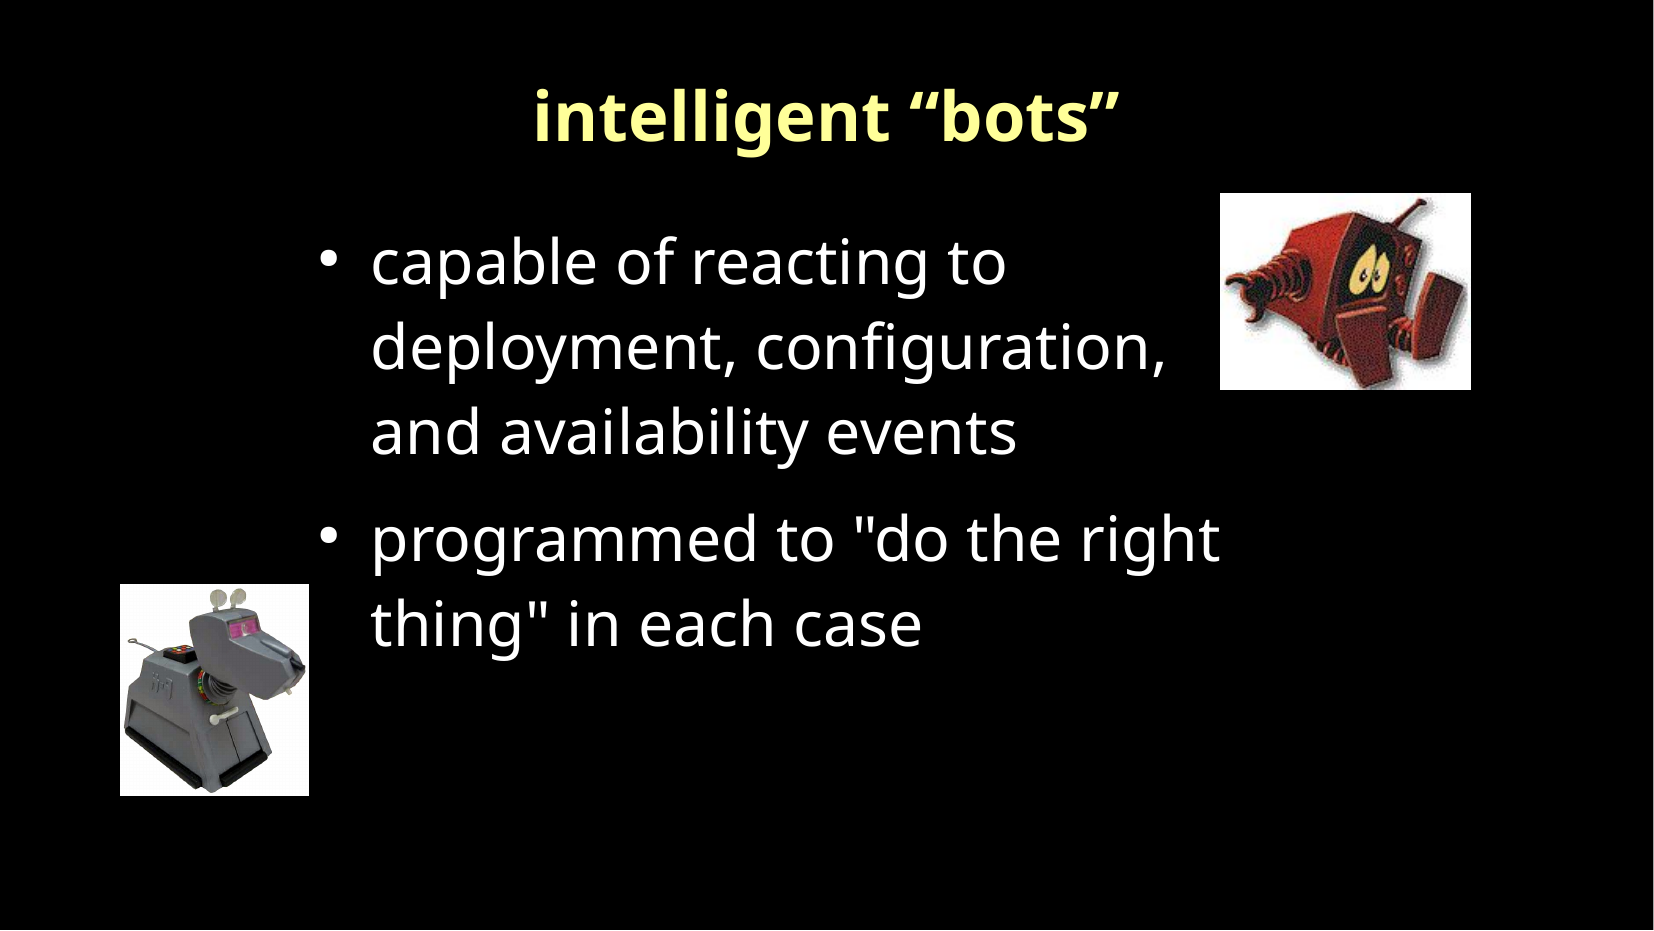

# intelligent “bots”
capable of reacting to
deployment, configuration,
and availability events
programmed to "do the right thing" in each case